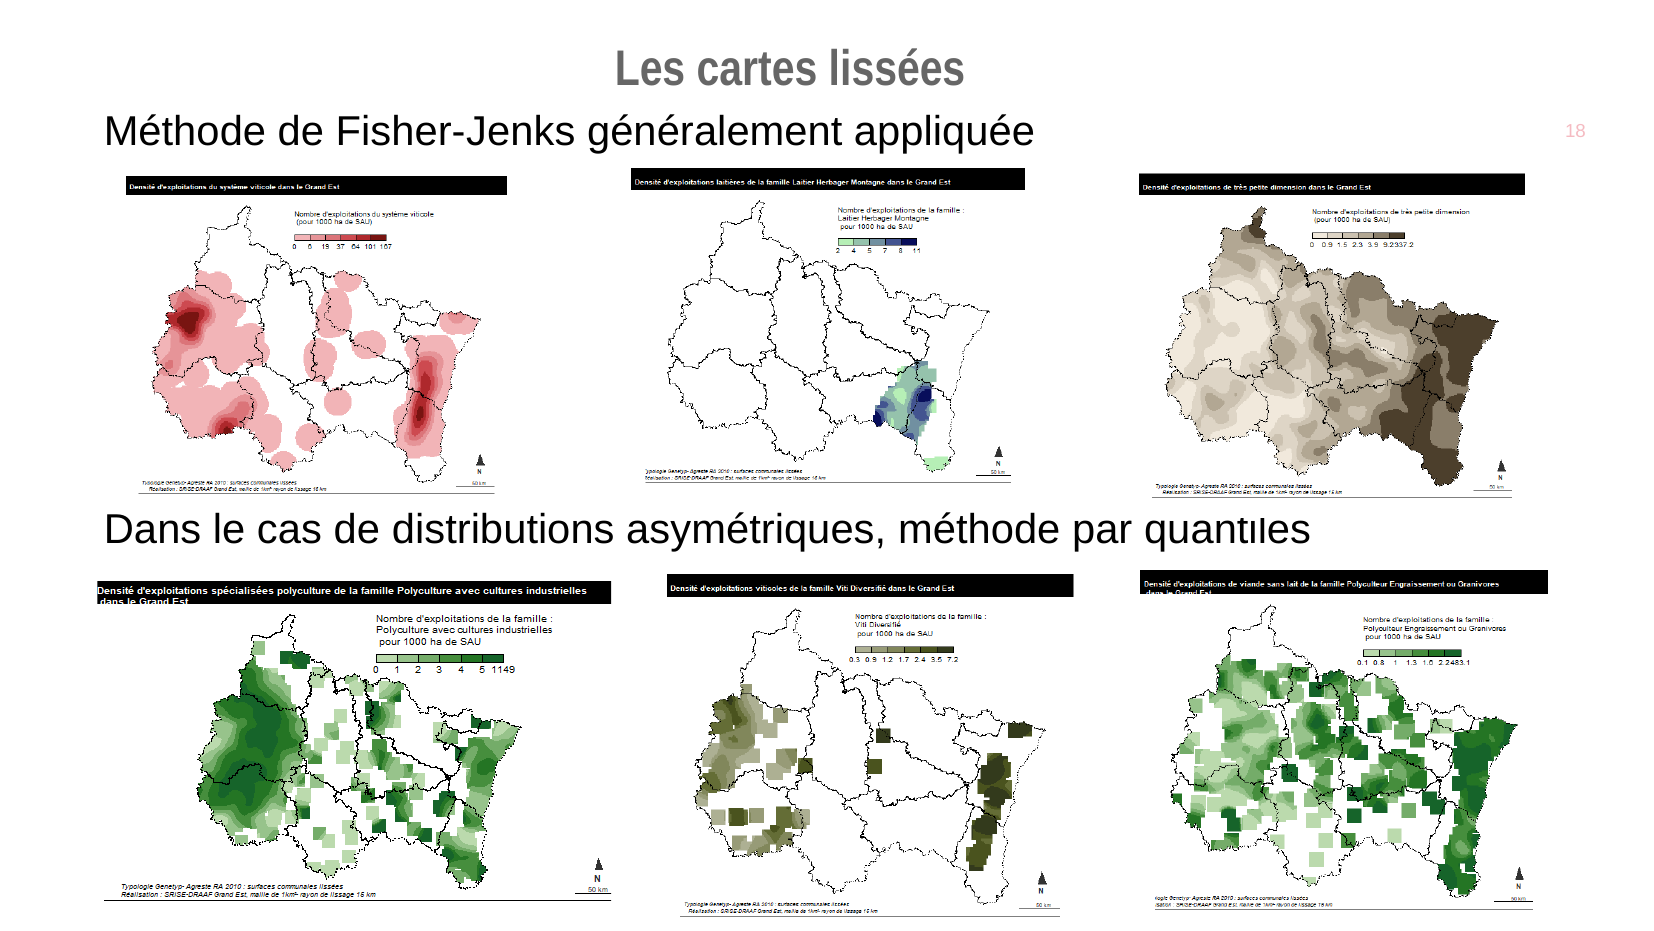

# Les cartes lissées
Méthode de Fisher-Jenks généralement appliquée
Dans le cas de distributions asymétriques, méthode par quantiles